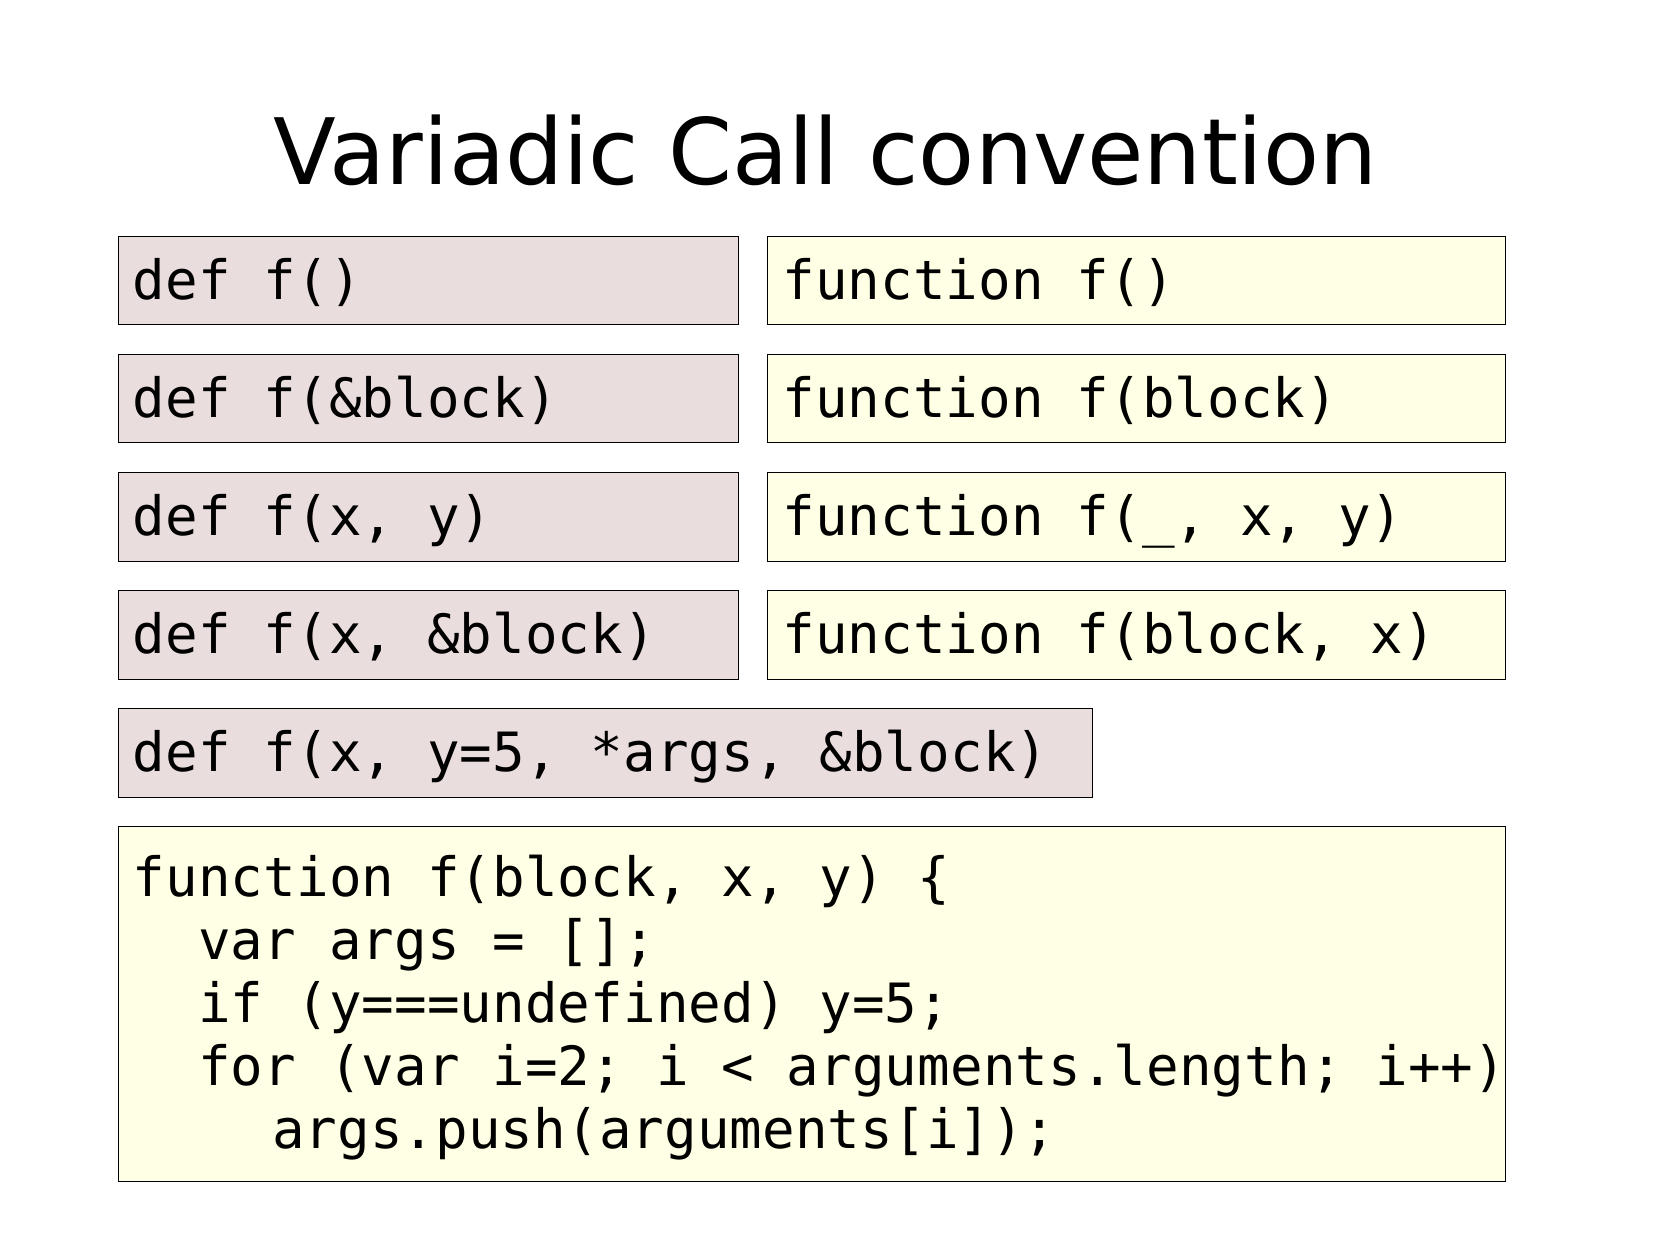

# Variadic Call convention
def f()
function f()
def f(&block)
function f(block)
def f(x, y)
function f(_, x, y)
def f(x, &block)
function f(block, x)
def f(x, y=5, *args, &block)
function f(block, x, y) {
 var args = [];
 if (y===undefined) y=5;
 for (var i=2; i < arguments.length; i++)
	 args.push(arguments[i]);